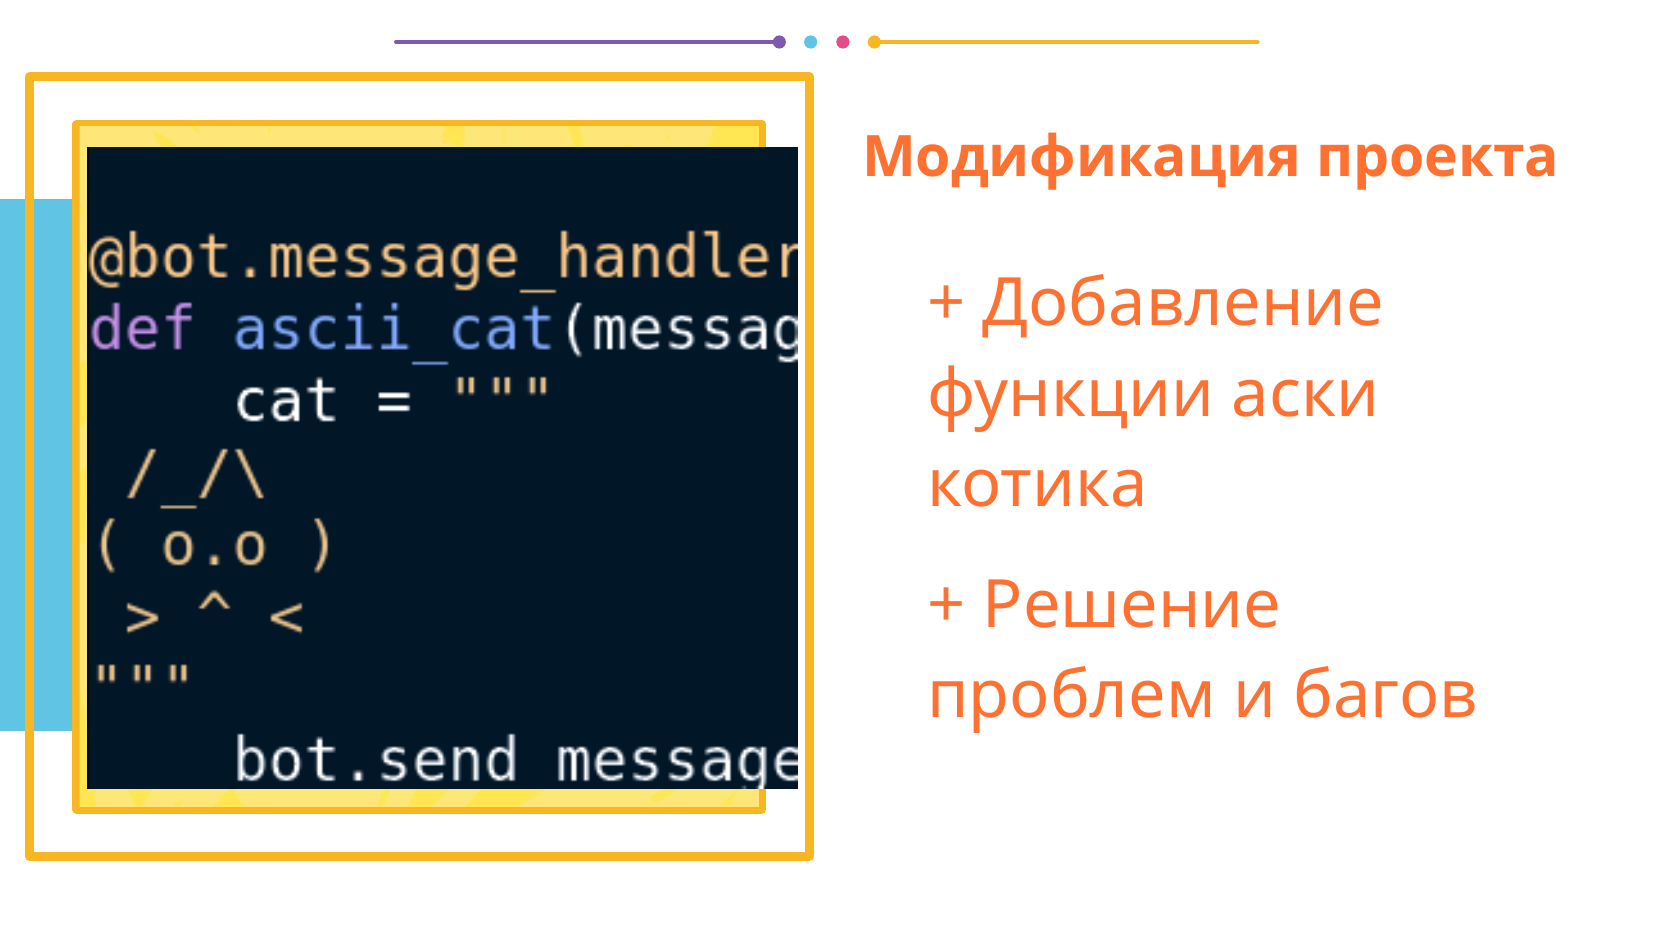

# Модификация проекта
+ Добавление функции аски котика
+ Решение проблем и багов